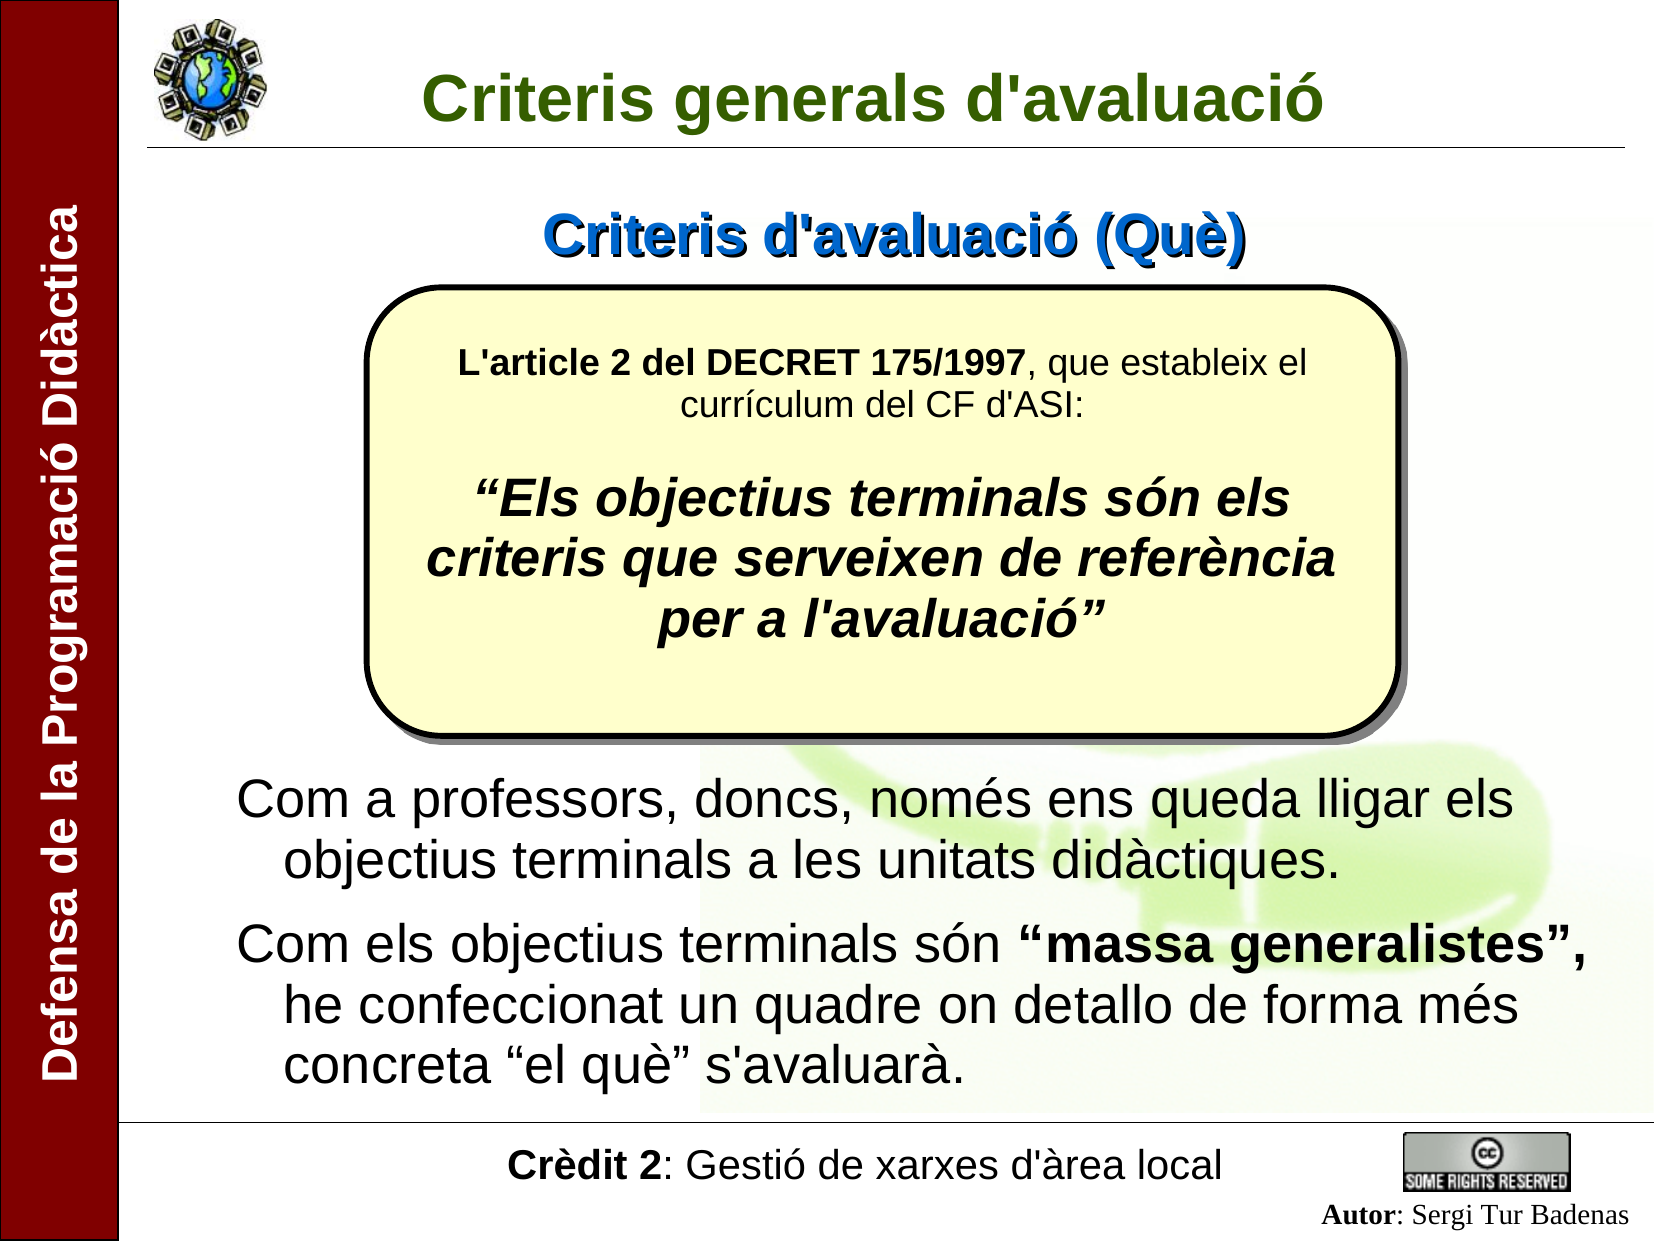

# Criteris generals d'avaluació
Criteris d'avaluació (Què)
Com a professors, doncs, només ens queda lligar els objectius terminals a les unitats didàctiques.
Com els objectius terminals són “massa generalistes”, he confeccionat un quadre on detallo de forma més concreta “el què” s'avaluarà.
L'article 2 del DECRET 175/1997, que estableix el currículum del CF d'ASI:
“Els objectius terminals són els criteris que serveixen de referència per a l'avaluació”